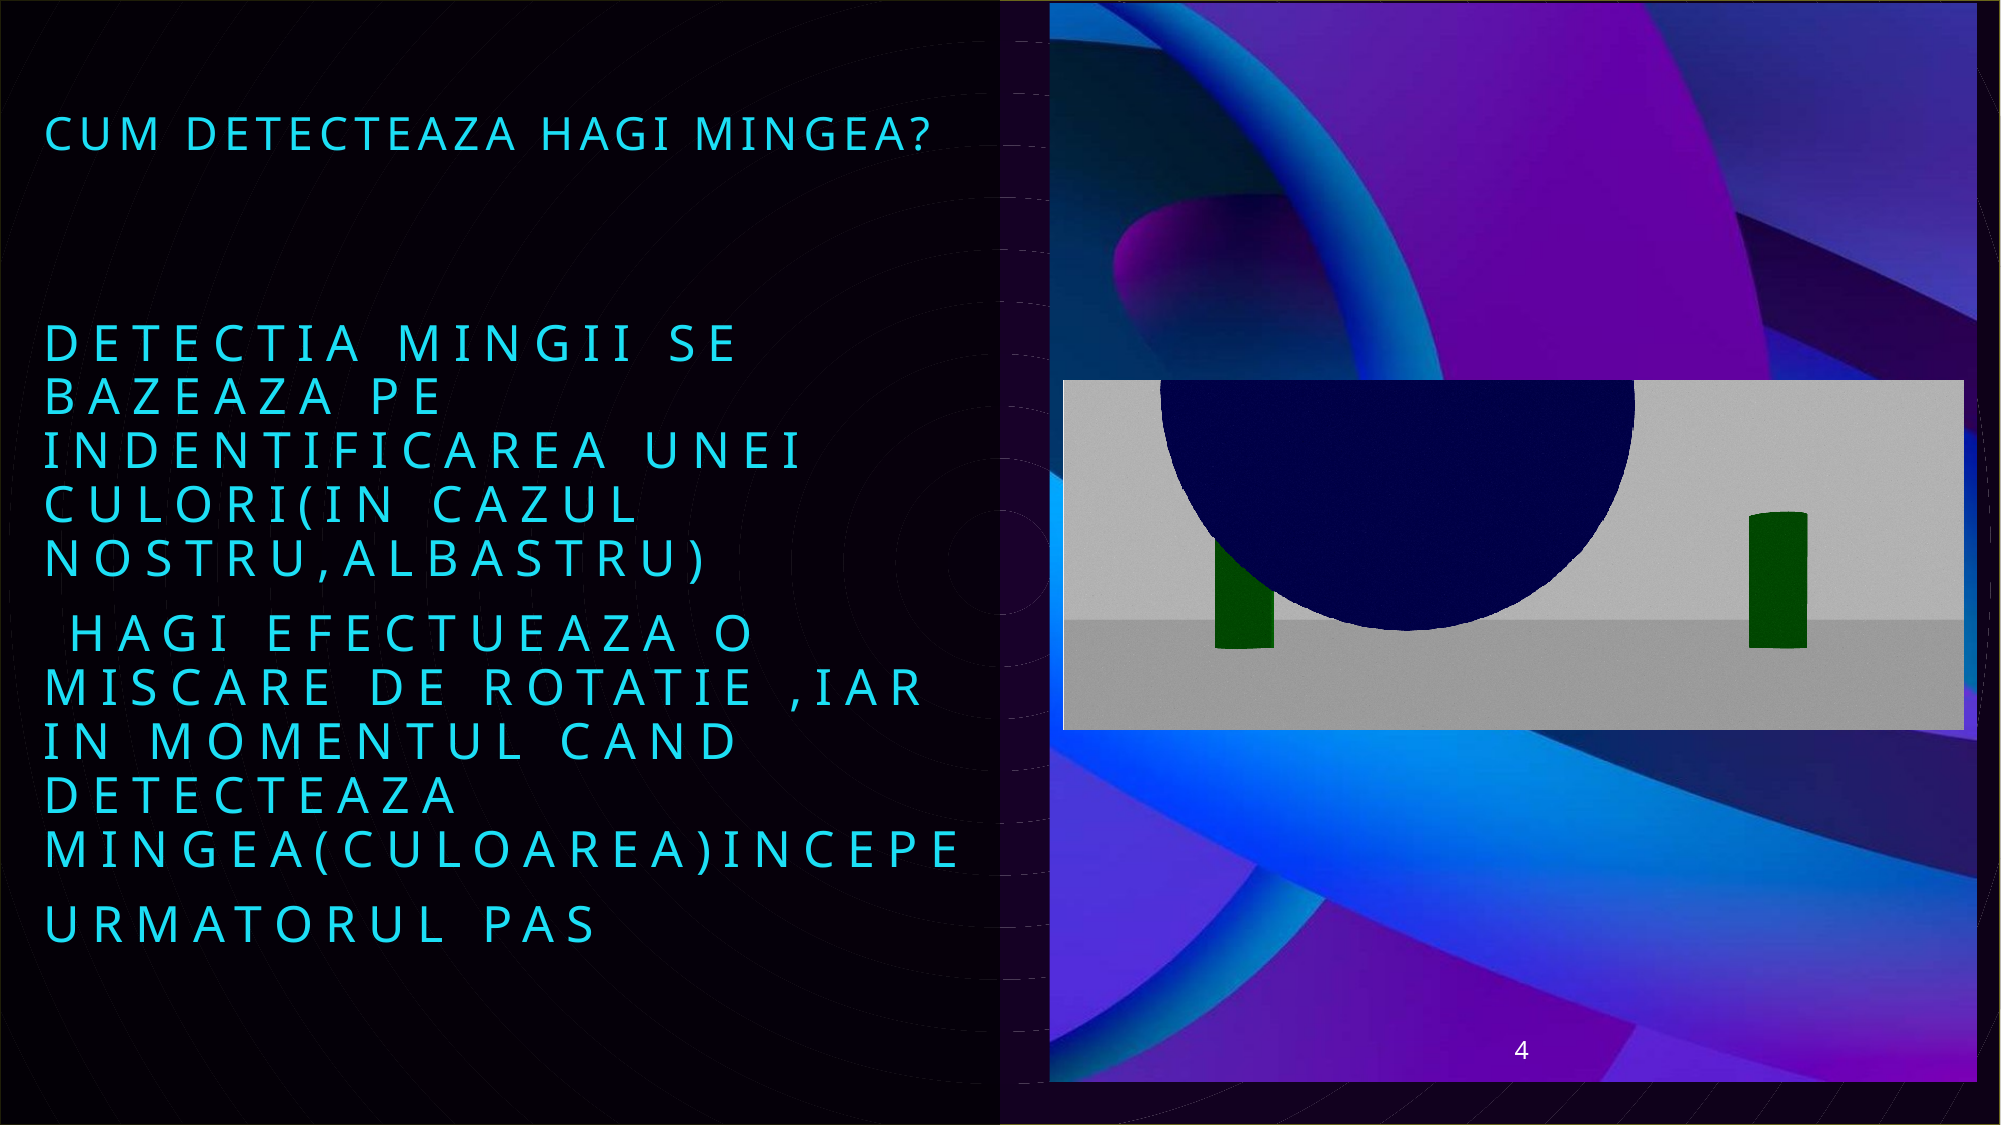

# Cum detecteaza Hagi mingea?
Detectia mingii se bazeaza pe indentificarea unei culori(In cazul nostru,albastru)
 hagi efectueaza o miscare de rotatie ,iar in momentul cand detecteaza mingea(culoarea)incepe
Urmatorul pas